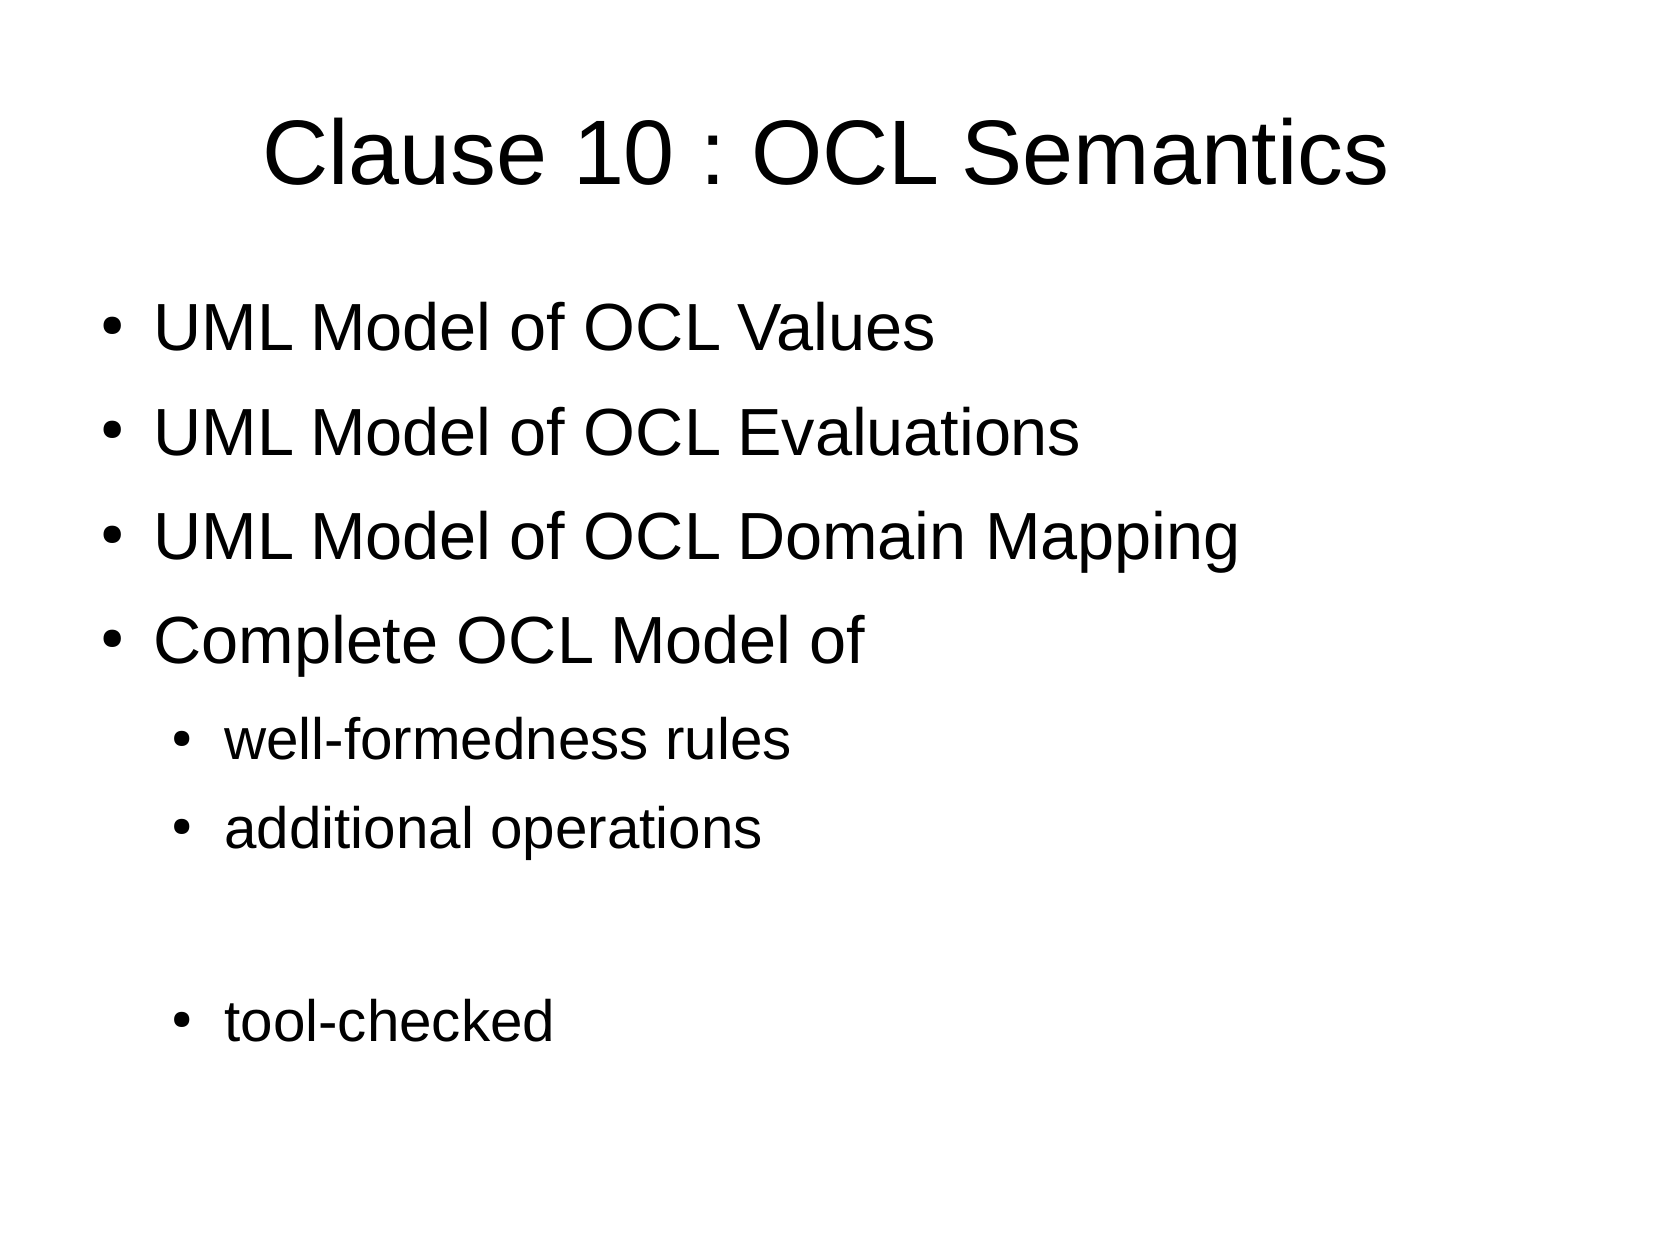

# Clause 10 : OCL Semantics
UML Model of OCL Values
UML Model of OCL Evaluations
UML Model of OCL Domain Mapping
Complete OCL Model of
well-formedness rules
additional operations
tool-checked